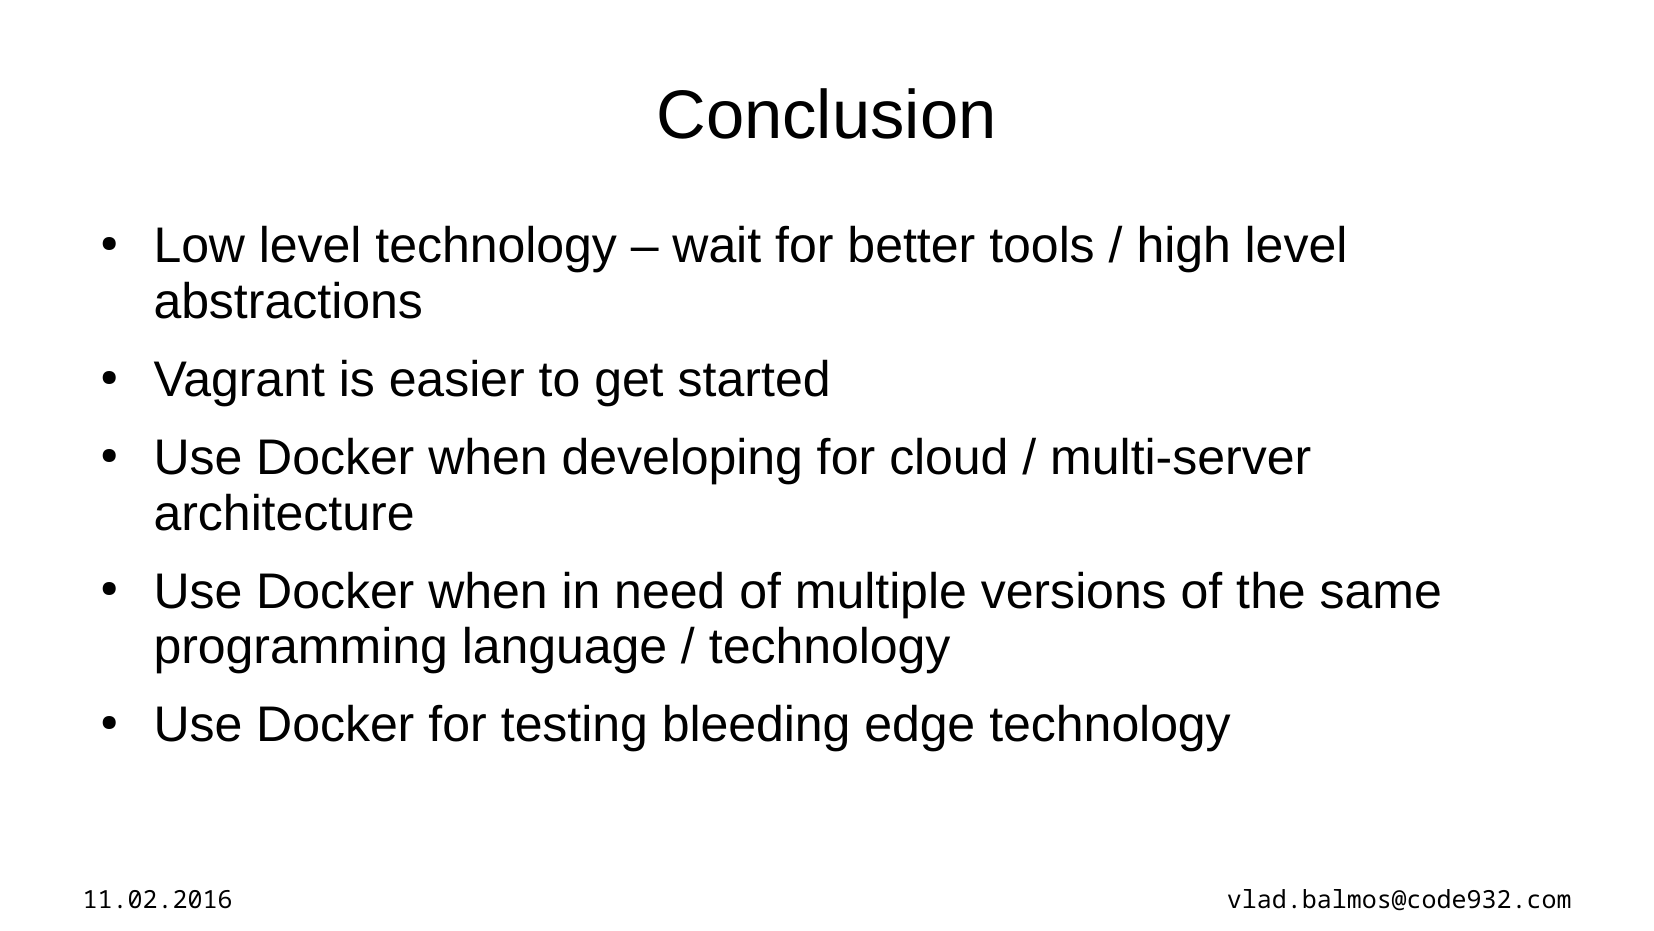

# Conclusion
Low level technology – wait for better tools / high level abstractions
Vagrant is easier to get started
Use Docker when developing for cloud / multi-server architecture
Use Docker when in need of multiple versions of the same programming language / technology
Use Docker for testing bleeding edge technology
11.02.2016
vlad.balmos@code932.com